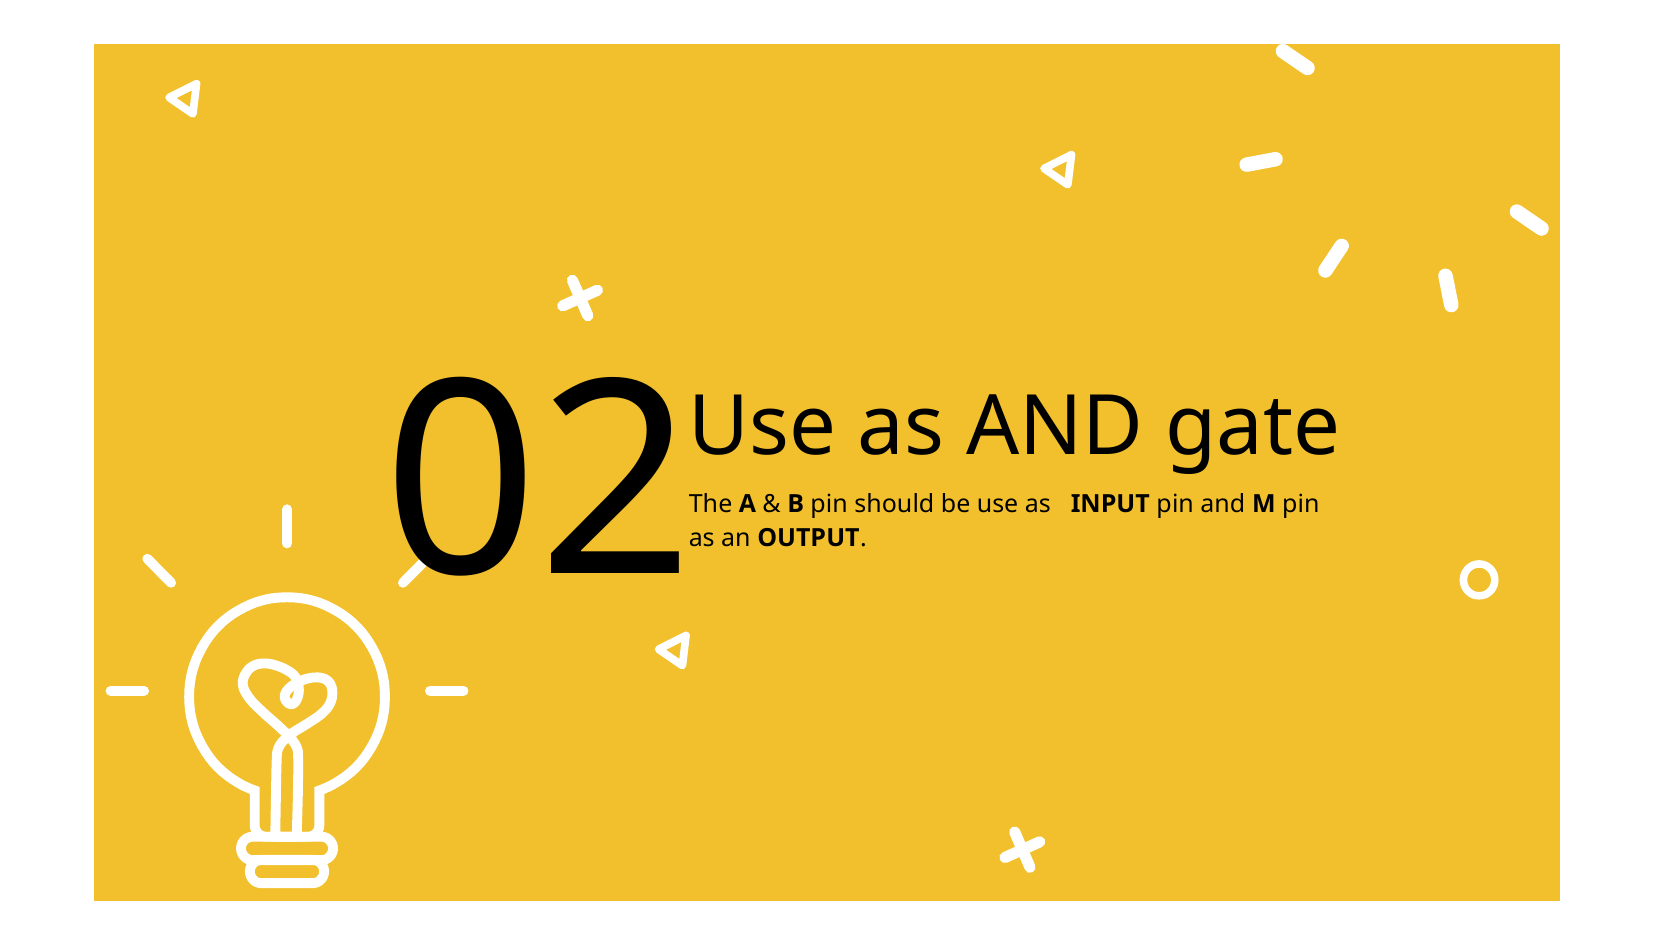

02
# Use as AND gate
The A & B pin should be use as INPUT pin and M pin as an OUTPUT.